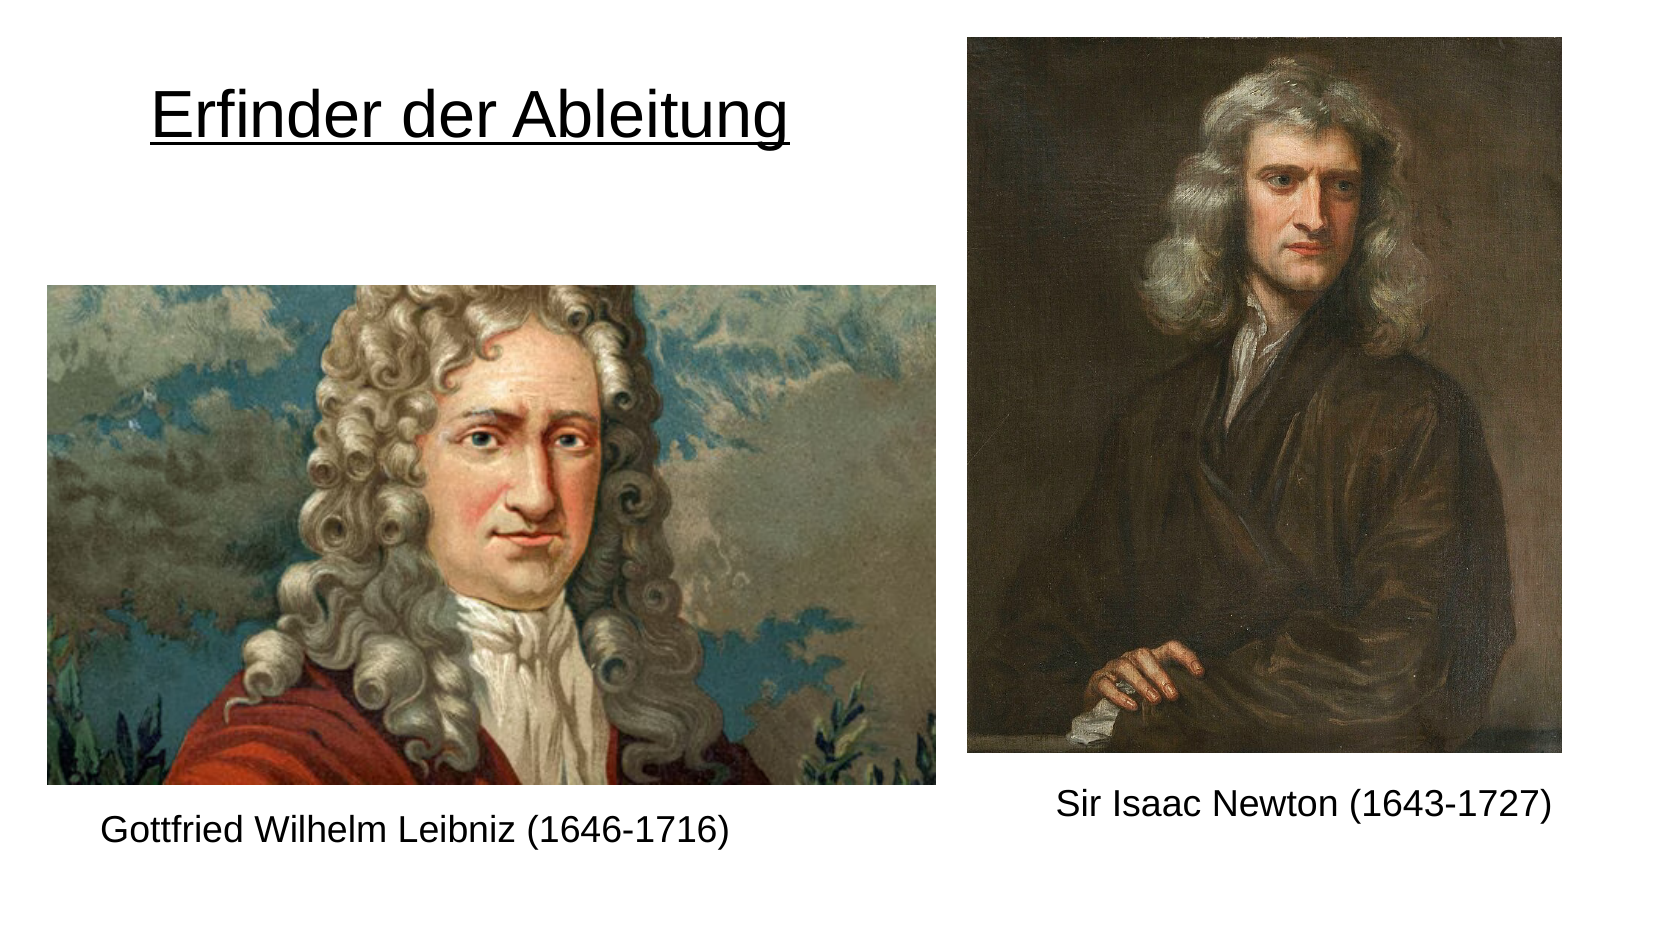

# Erfinder der Ableitung
Sir Isaac Newton (1643-1727)
Gottfried Wilhelm Leibniz (1646-1716)